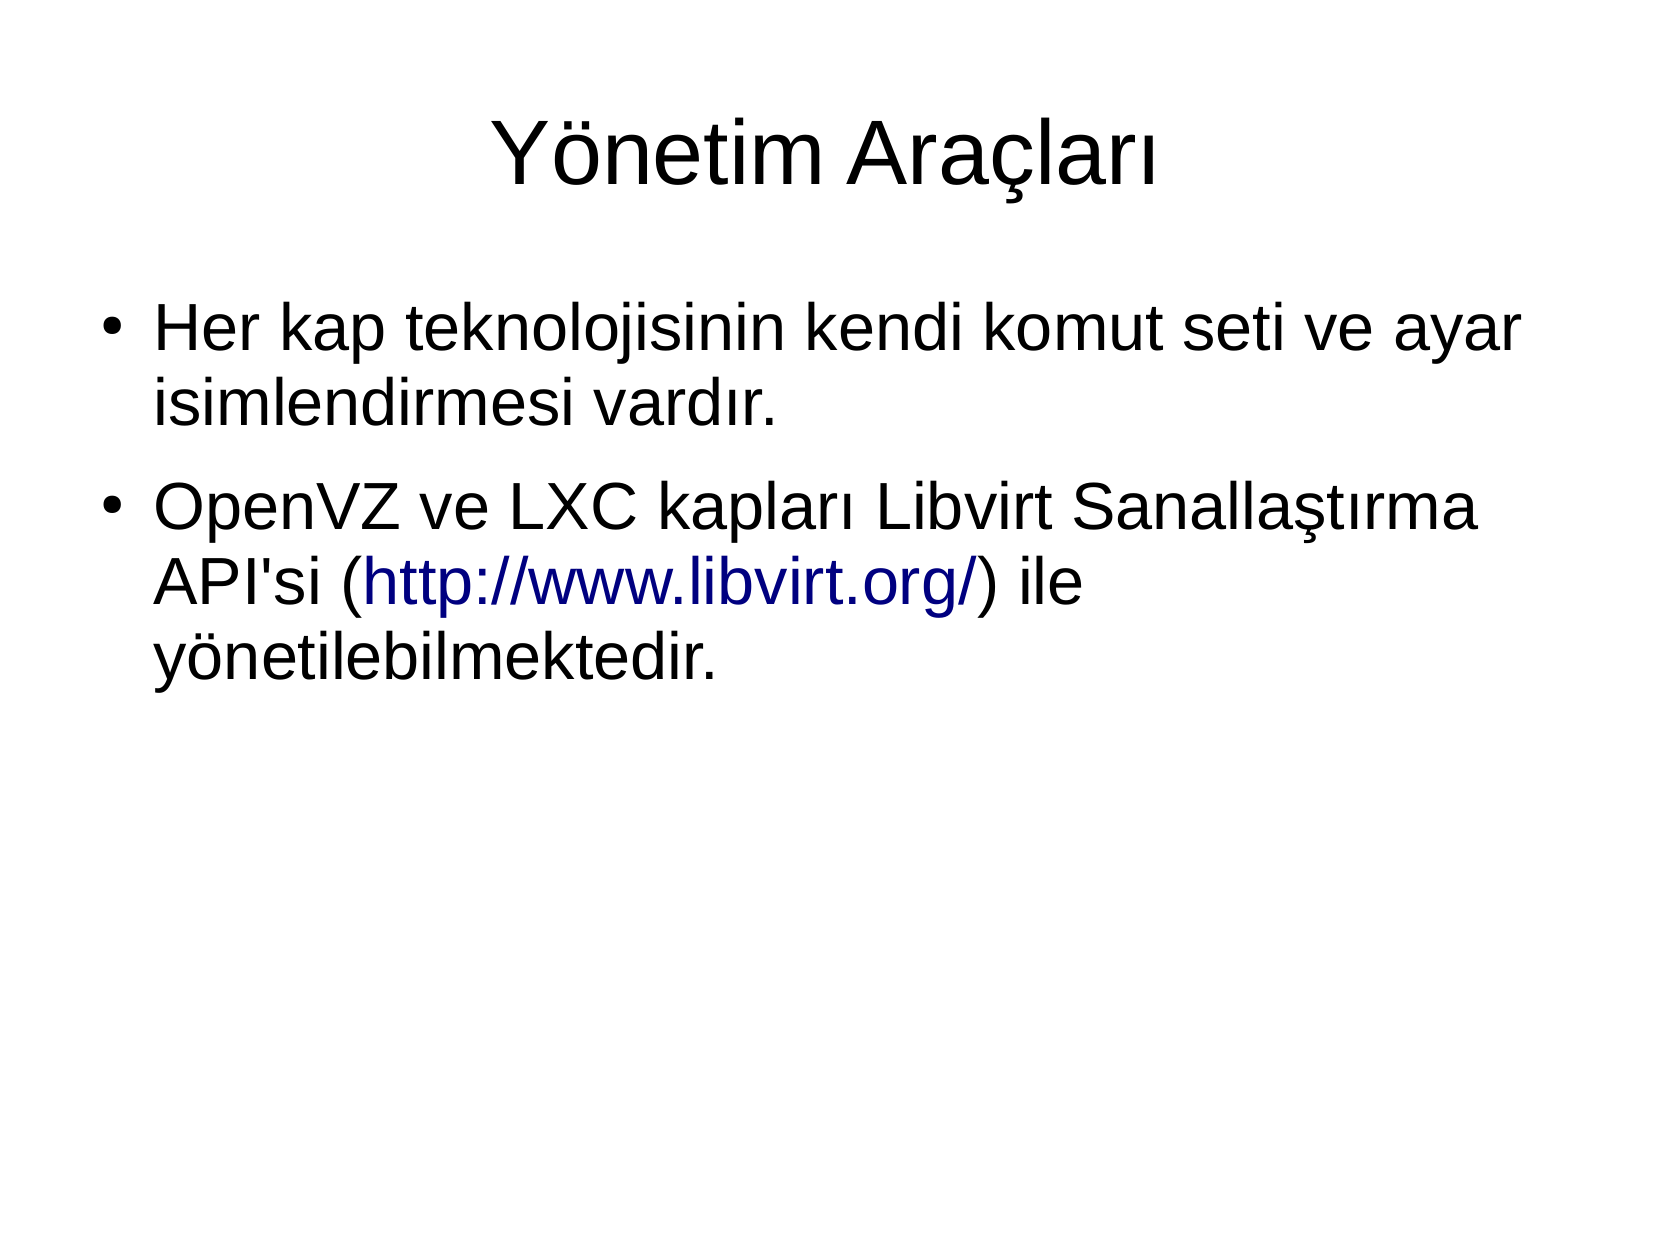

# Yönetim Araçları
Her kap teknolojisinin kendi komut seti ve ayar isimlendirmesi vardır.
OpenVZ ve LXC kapları Libvirt Sanallaştırma API'si (http://www.libvirt.org/) ile yönetilebilmektedir.